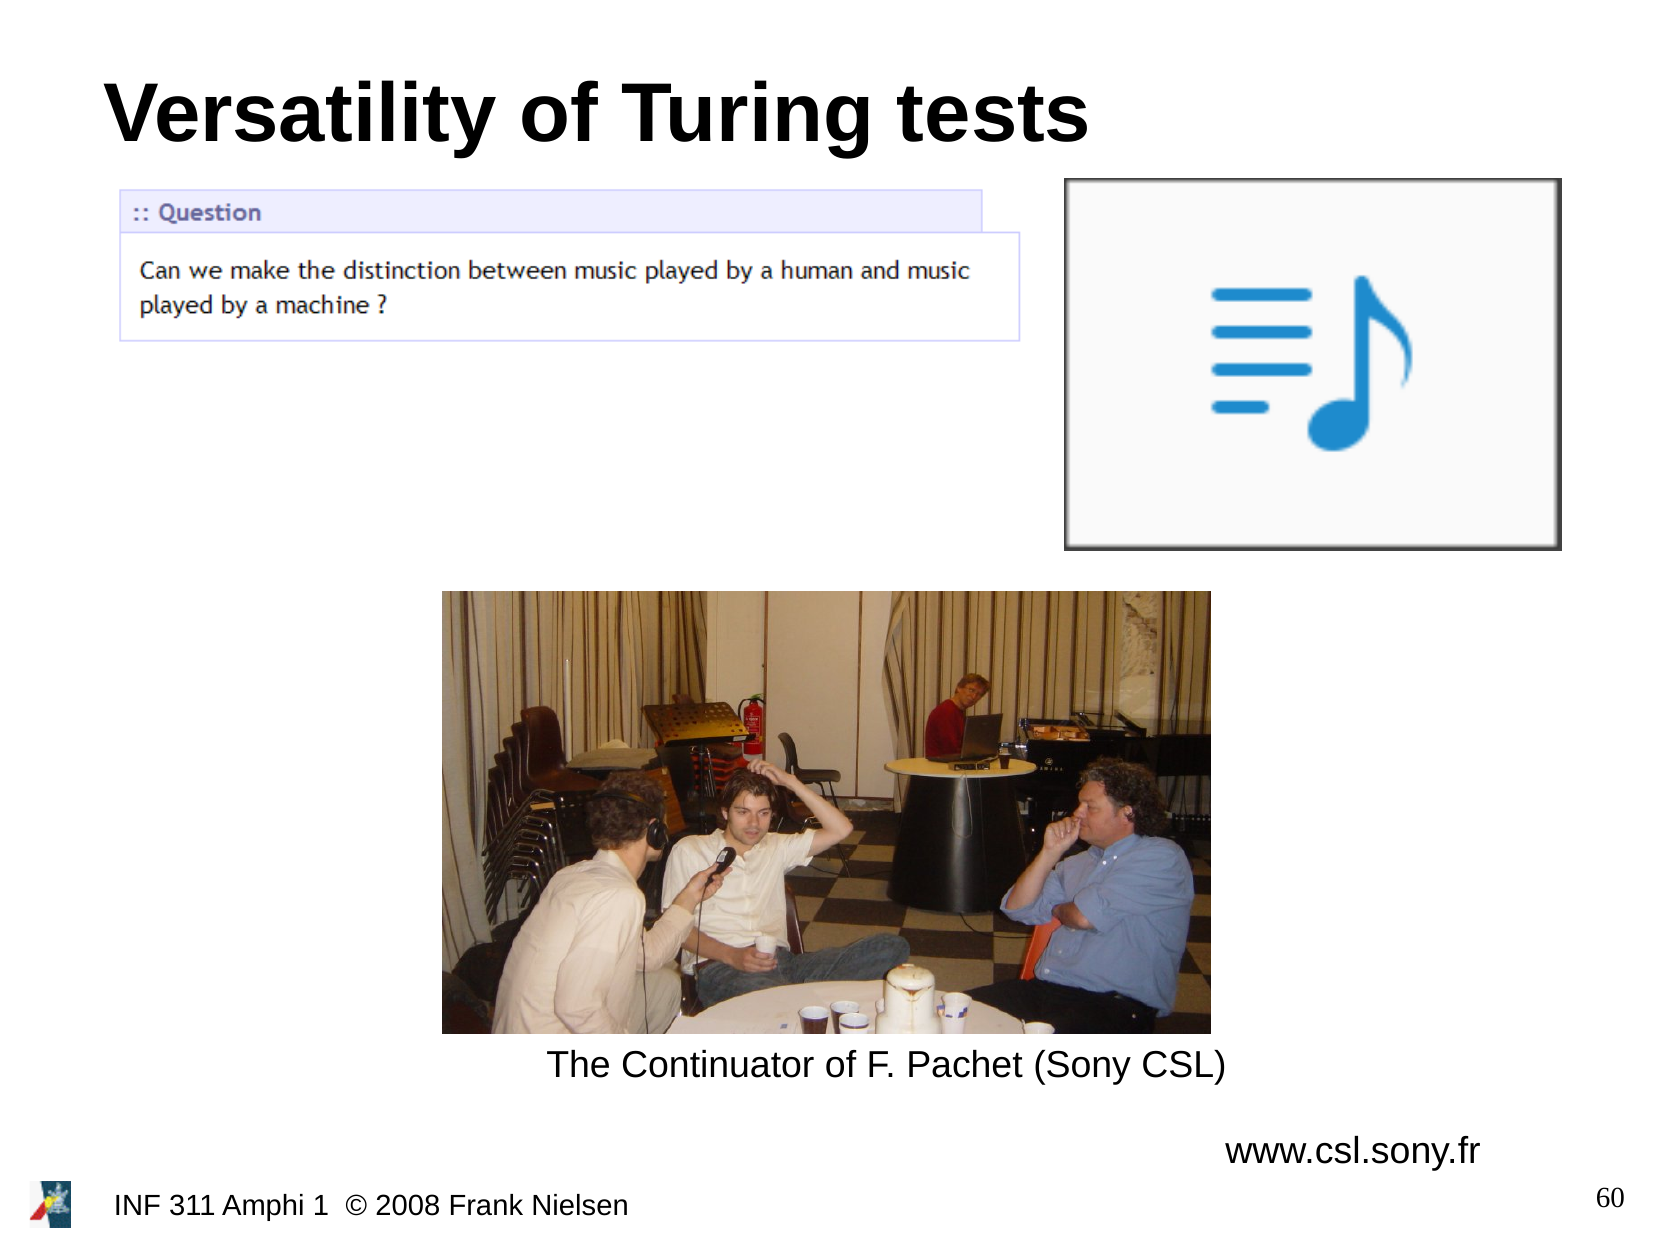

Versatility of Turing tests
The Continuator of F. Pachet (Sony CSL)
www.csl.sony.fr
60